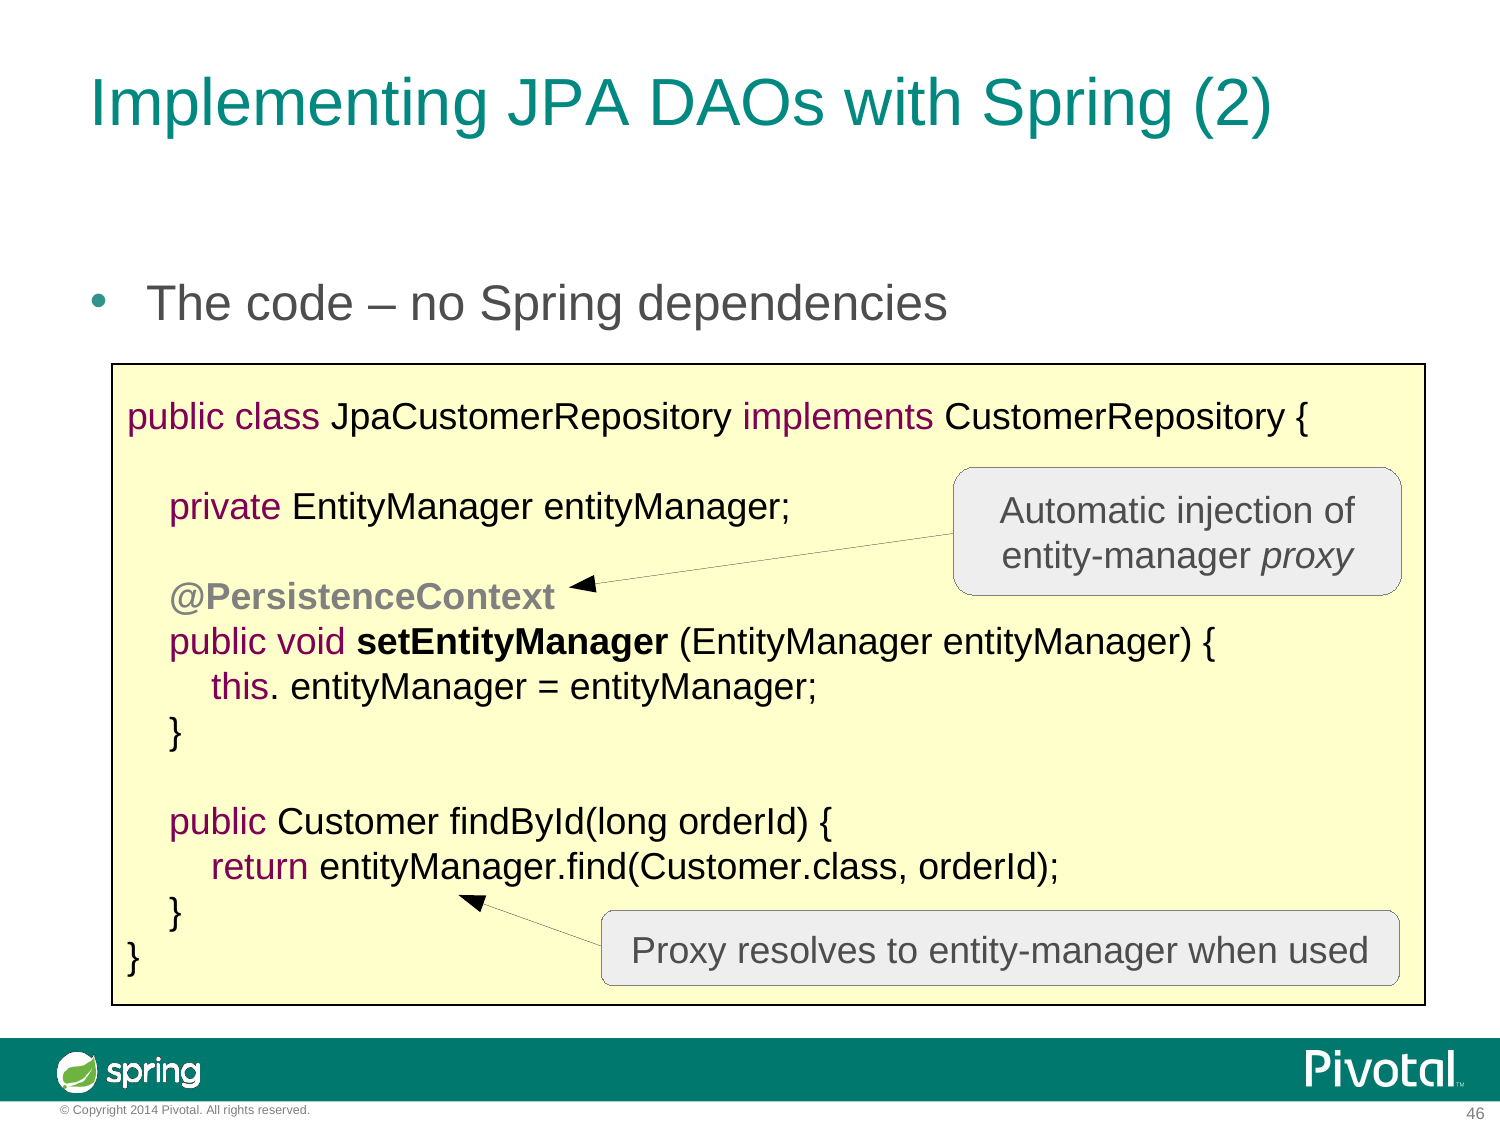

# Implementing JPA DAOs with Spring (2)
The code – no Spring dependencies
public class JpaCustomerRepository implements CustomerRepository {
 private EntityManager entityManager;
 @PersistenceContext
 public void setEntityManager (EntityManager entityManager) {
 this. entityManager = entityManager;
 }
 public Customer findById(long orderId) {
 return entityManager.find(Customer.class, orderId);
 }
}
Automatic injection of
entity-manager proxy
Proxy resolves to entity-manager when used